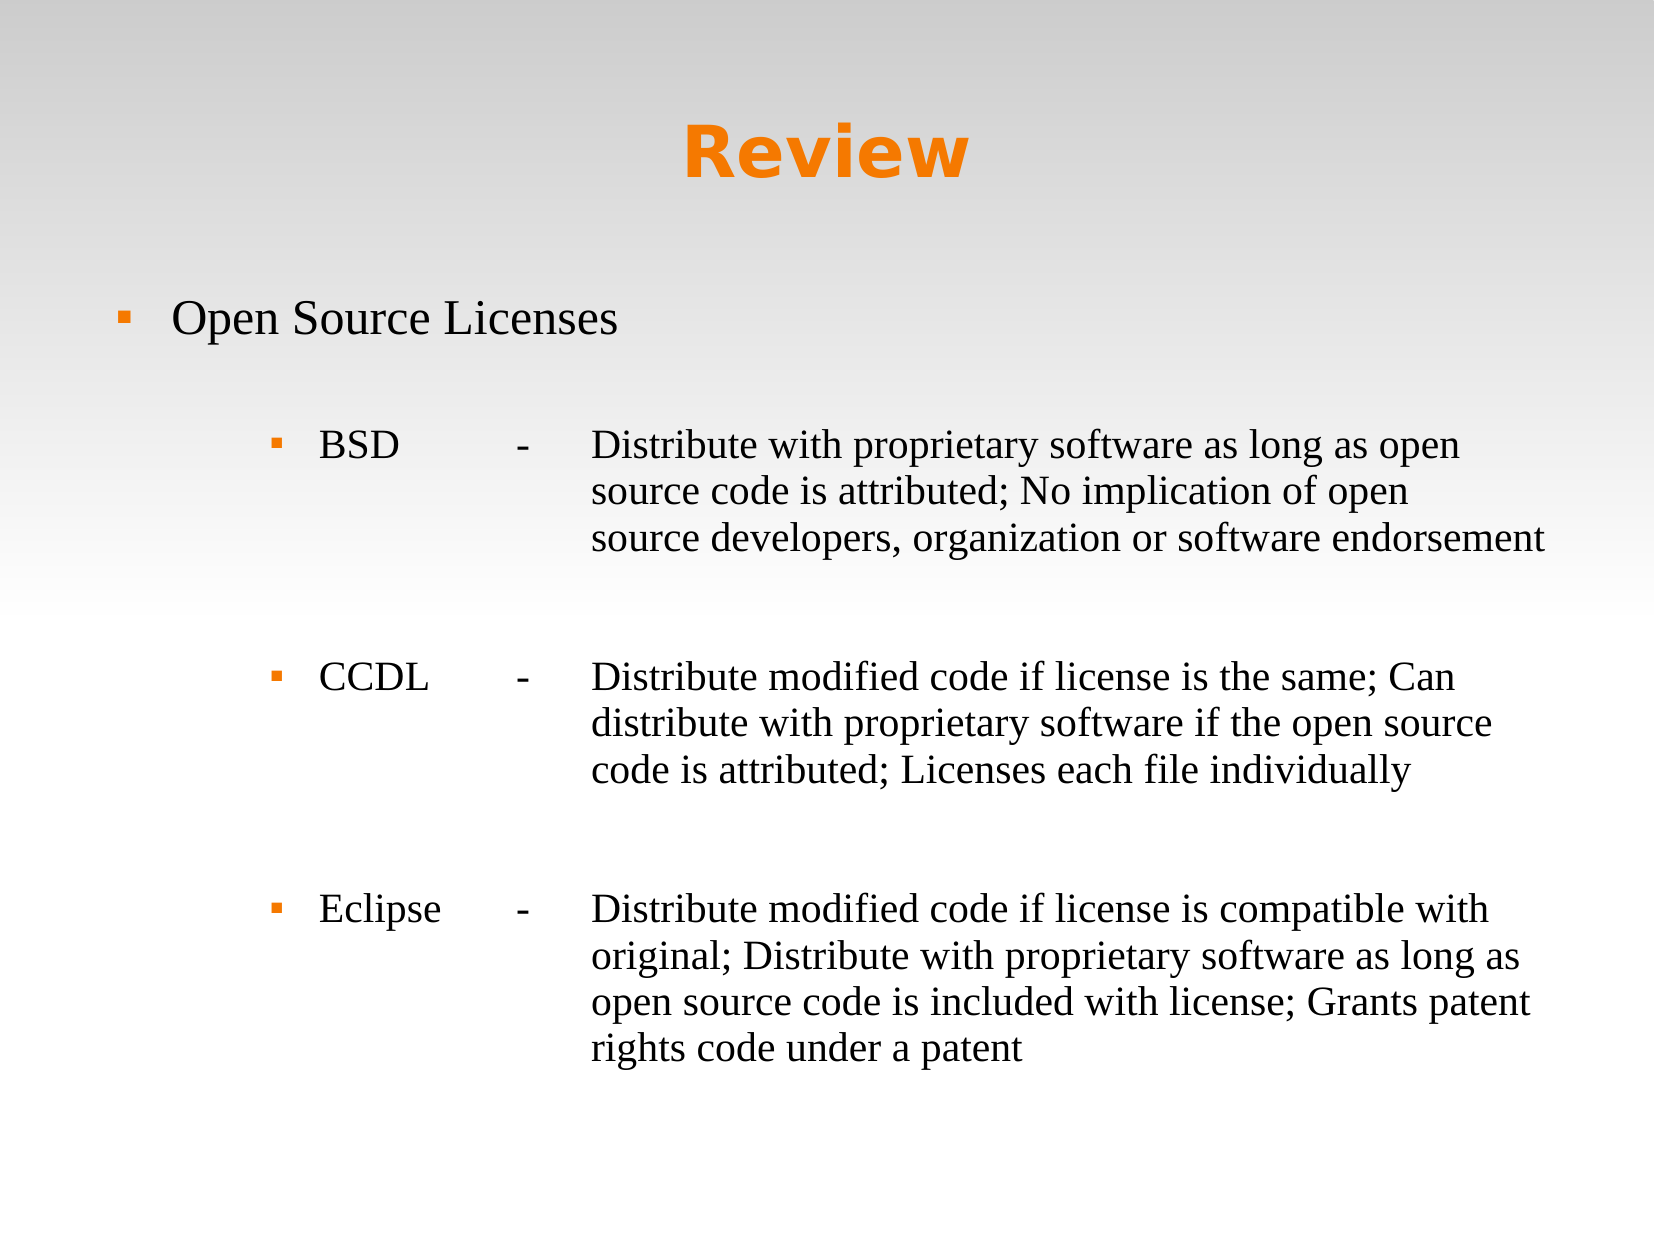

# Review
Open Source Licenses
BSD		-	Distribute with proprietary software as long as open 					source code is attributed; No implication of open 					source developers, organization or software endorsement
CCDL		-	Distribute modified code if license is the same; Can 					distribute with proprietary software if the open source 				code is attributed; Licenses each file individually
Eclipse 	-	Distribute modified code if license is compatible with 				original; Distribute with proprietary software as long as 				open source code is included with license; Grants patent 				rights code under a patent